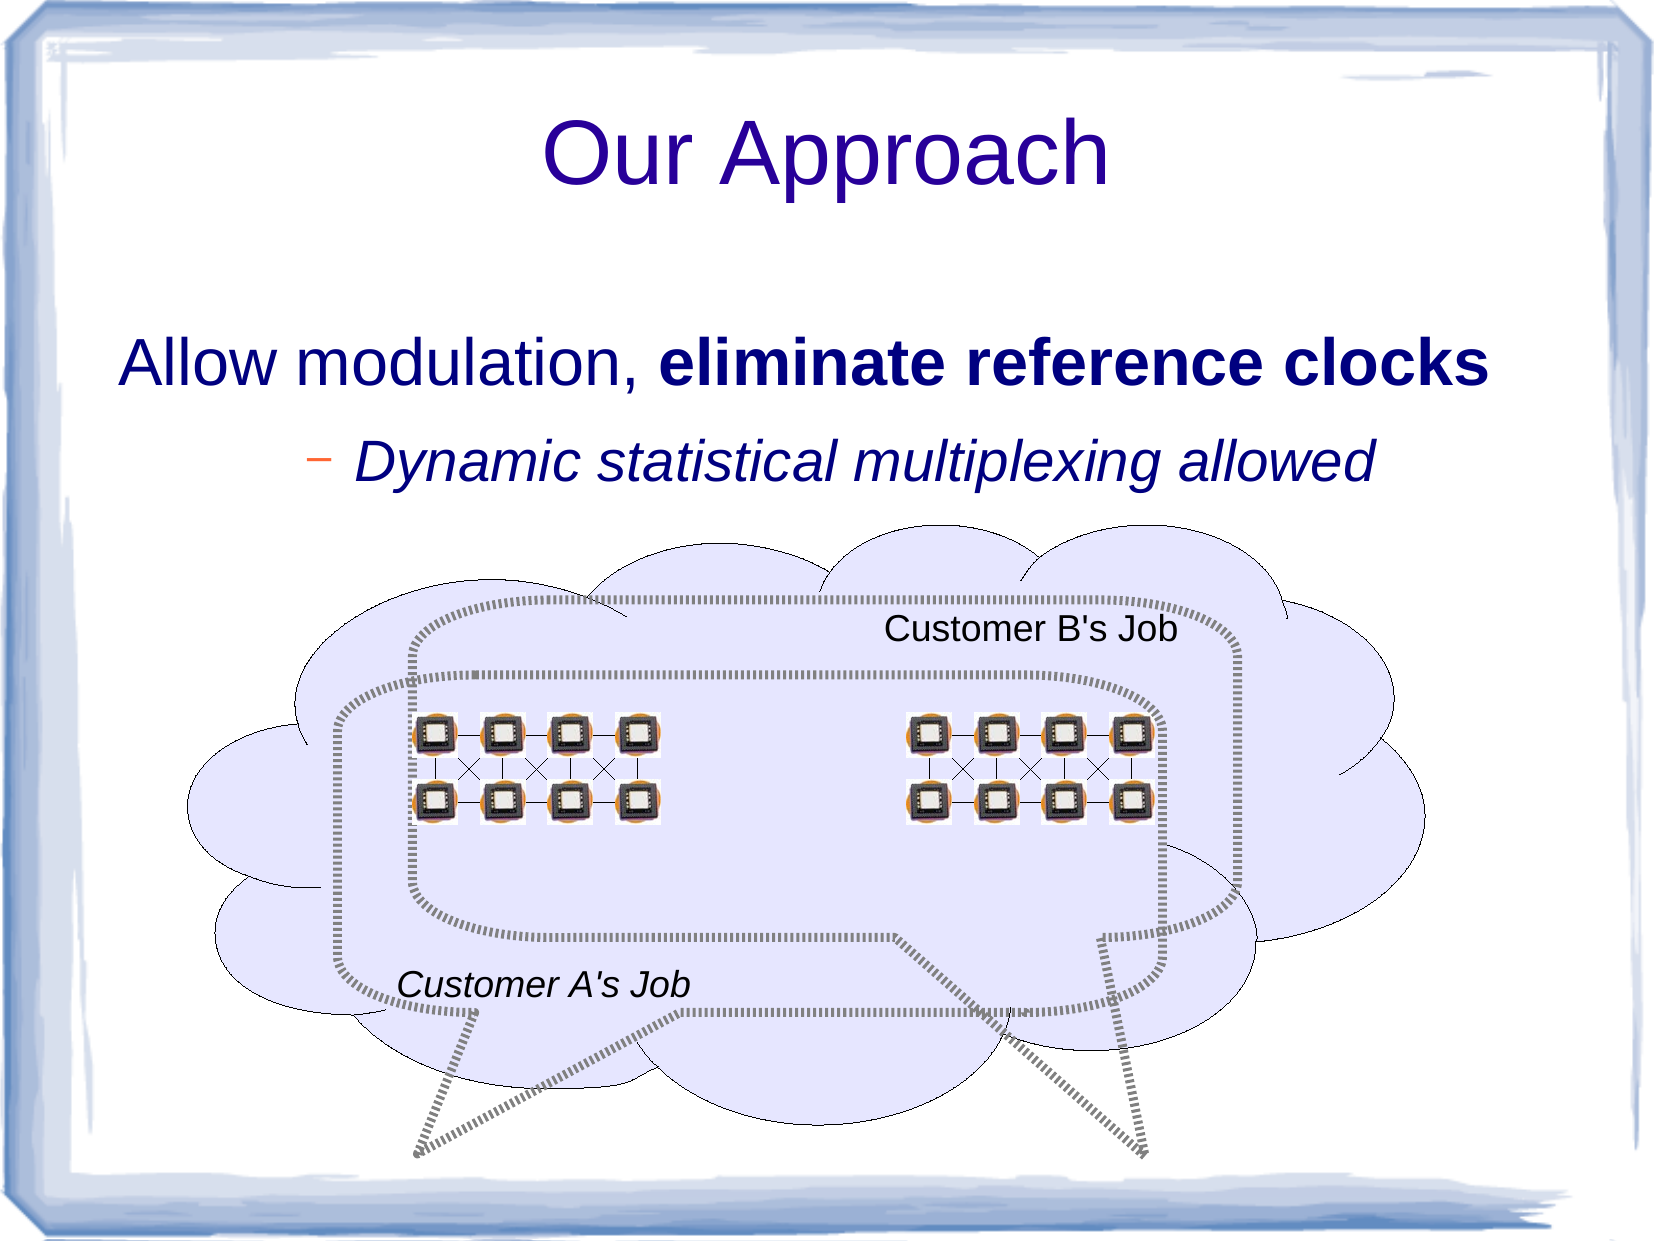

# Our Approach
Allow modulation, eliminate reference clocks
Dynamic statistical multiplexing allowed
Customer B's Job
Customer A's Job